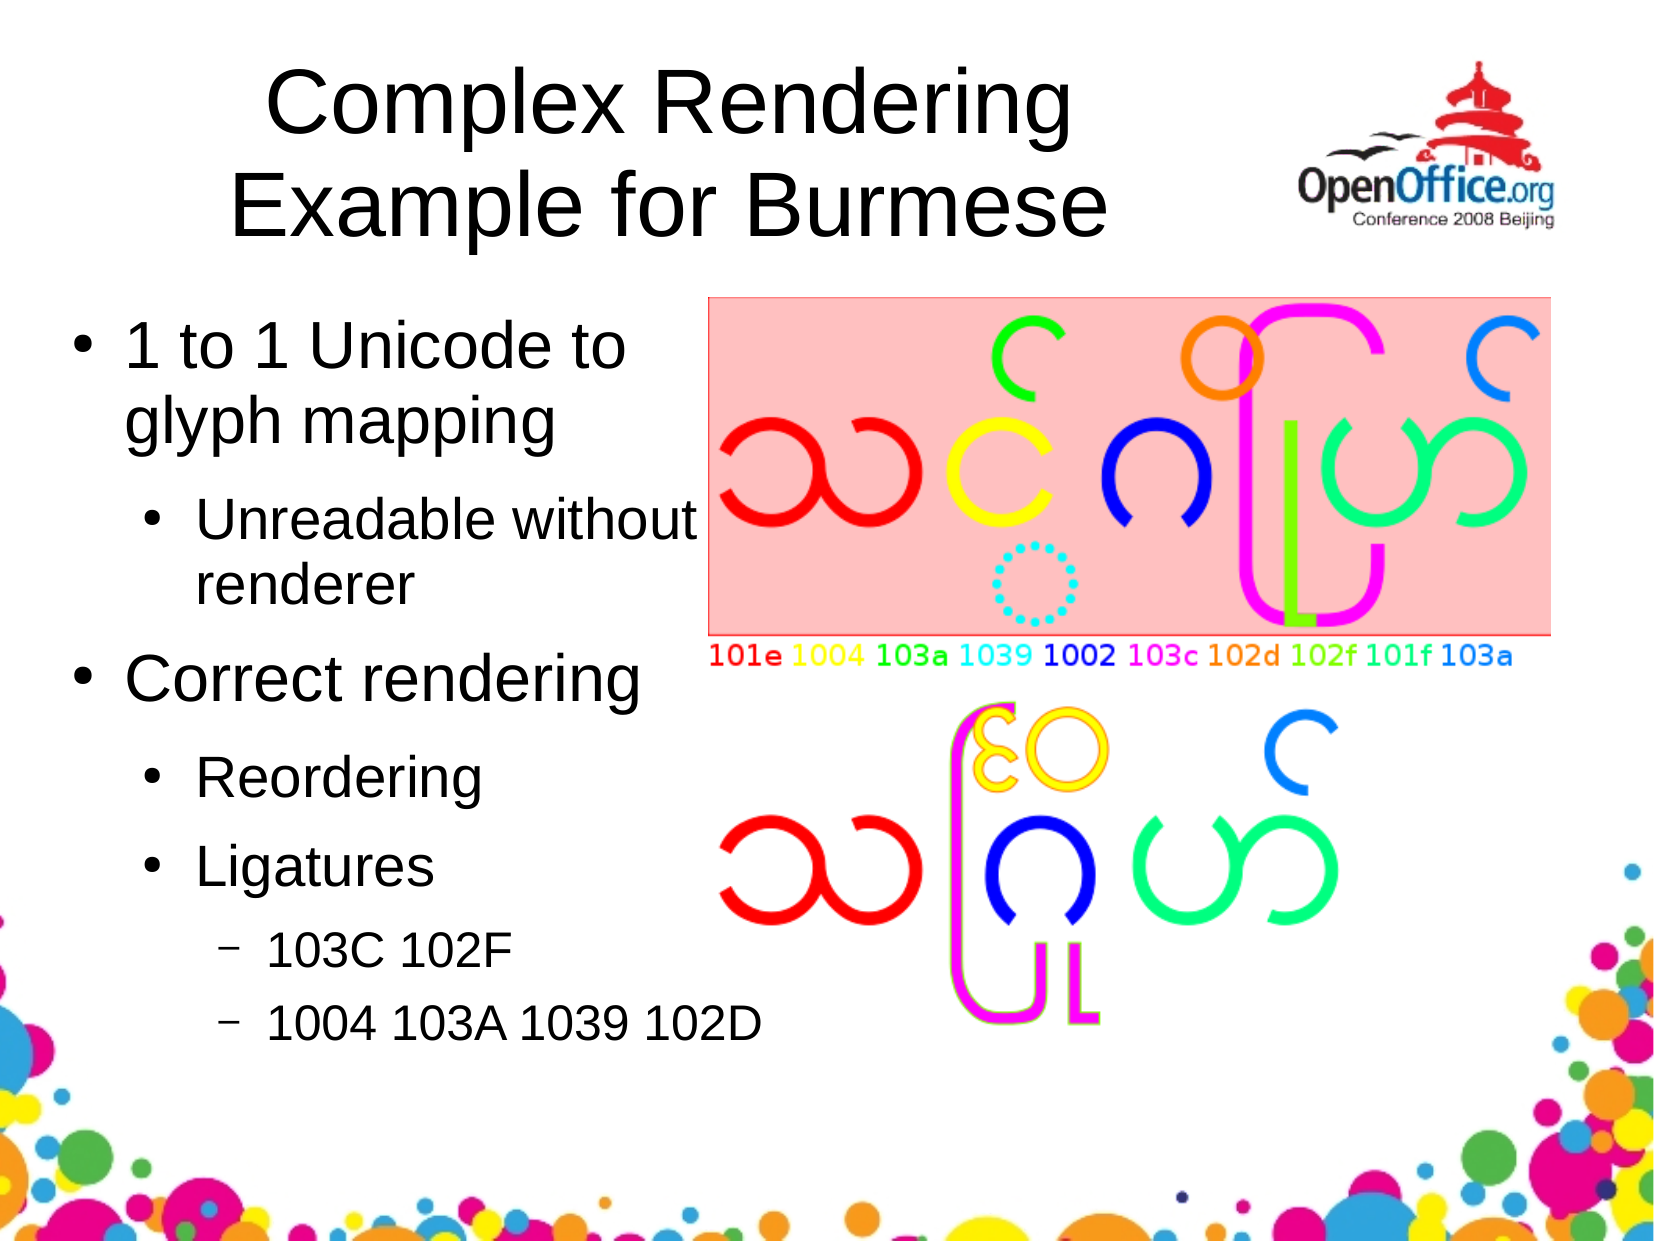

# Complex Rendering Example for Burmese
1 to 1 Unicode to
glyph mapping
Unreadable without renderer
Correct rendering
Reordering
Ligatures
103C 102F
1004 103A 1039 102D